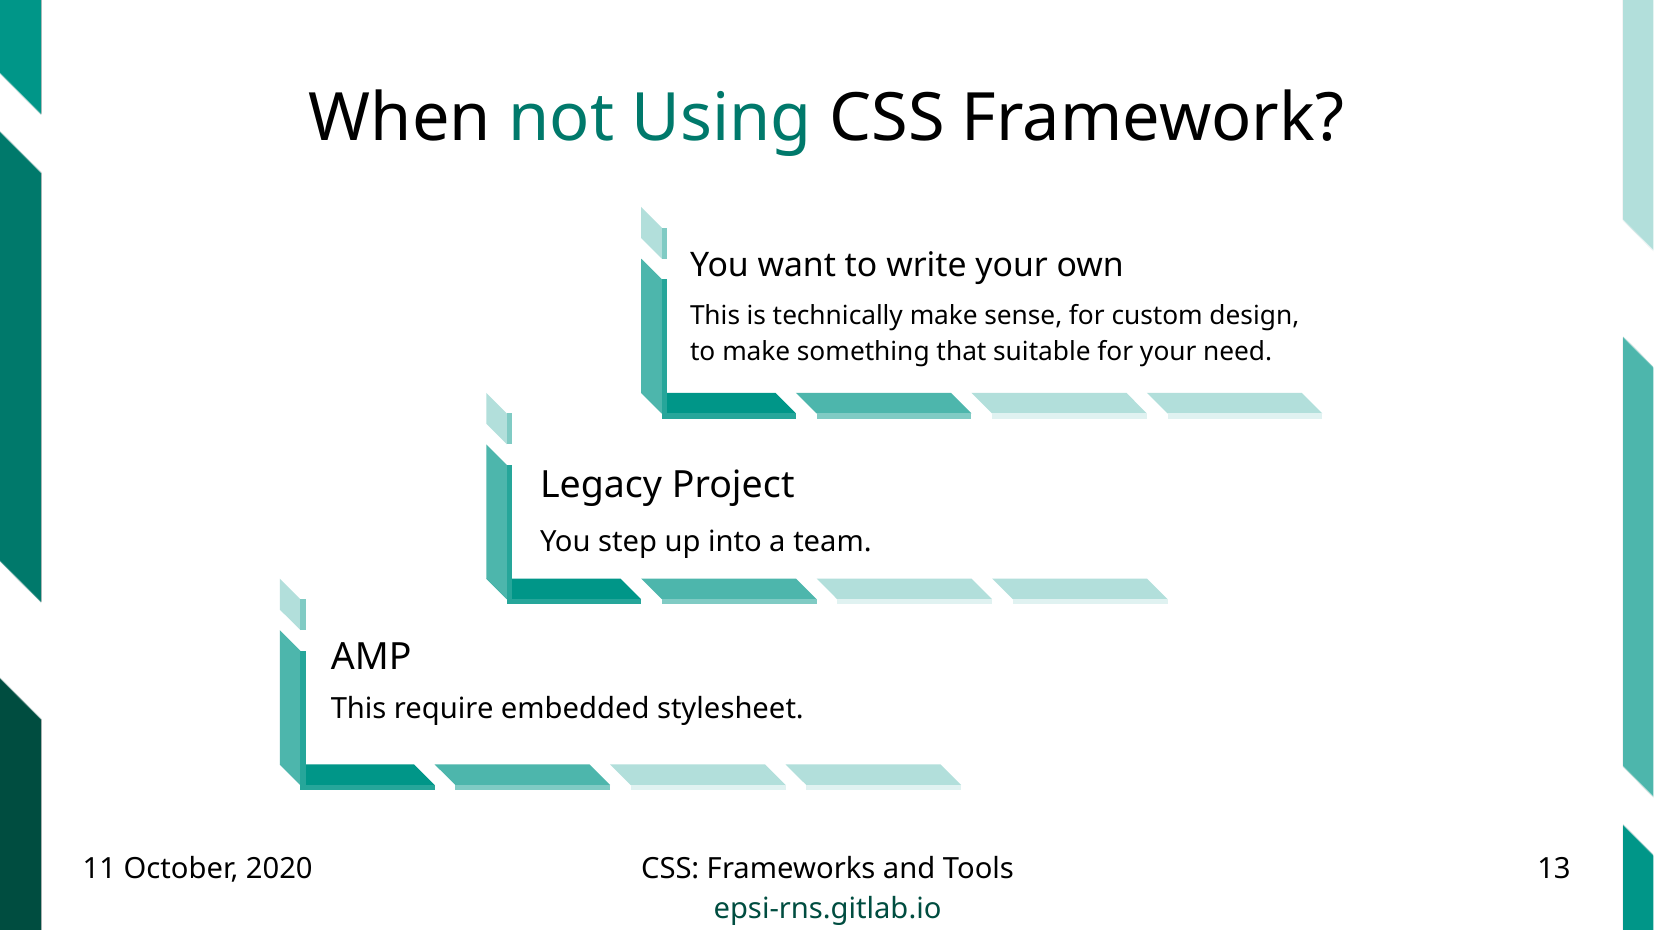

# When not Using CSS Framework?
You want to write your own
This is technically make sense, for custom design, to make something that suitable for your need.
Legacy Project
You step up into a team.
AMP
This require embedded stylesheet.
11 October, 2020
CSS: Frameworks and Tools
13